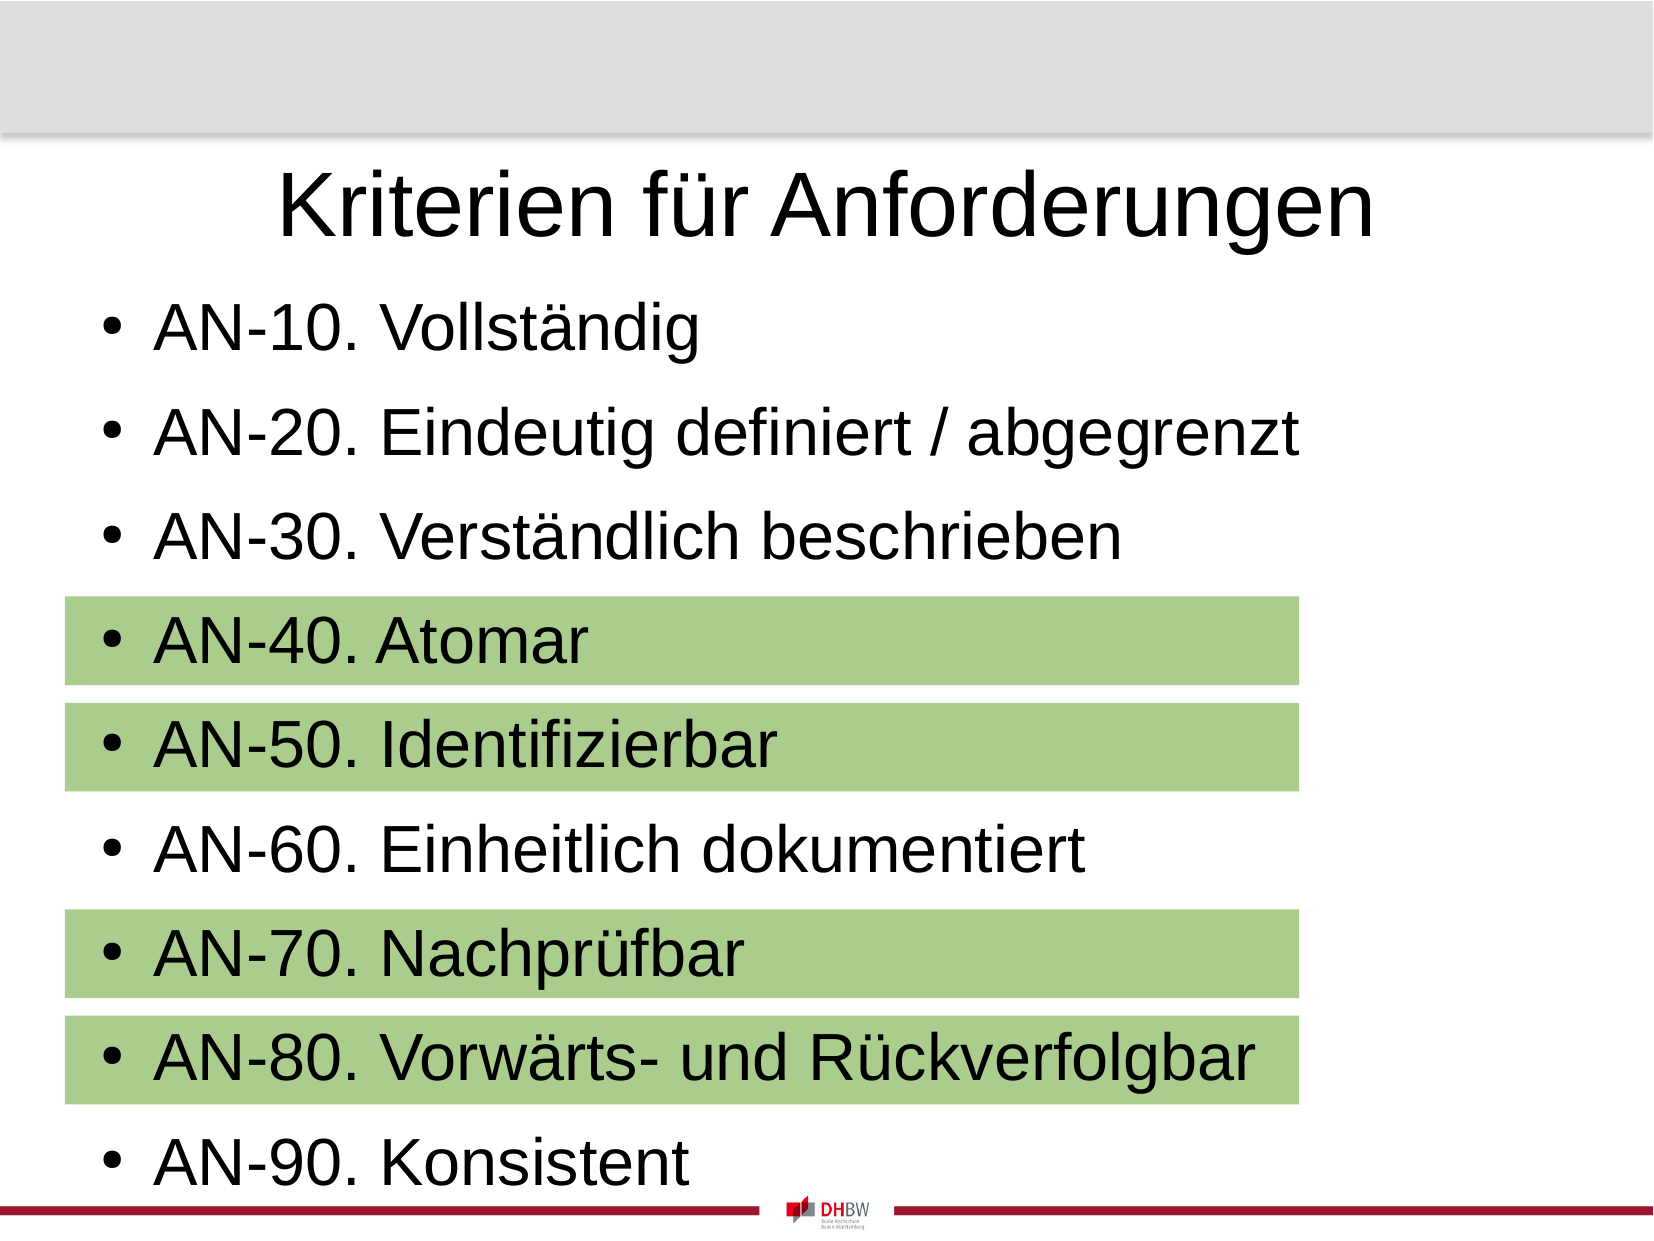

# Kriterien für Anforderungen
AN-10. Vollständig
AN-20. Eindeutig definiert / abgegrenzt
AN-30. Verständlich beschrieben
AN-40. Atomar
AN-50. Identifizierbar
AN-60. Einheitlich dokumentiert
AN-70. Nachprüfbar
AN-80. Vorwärts- und Rückverfolgbar
AN-90. Konsistent